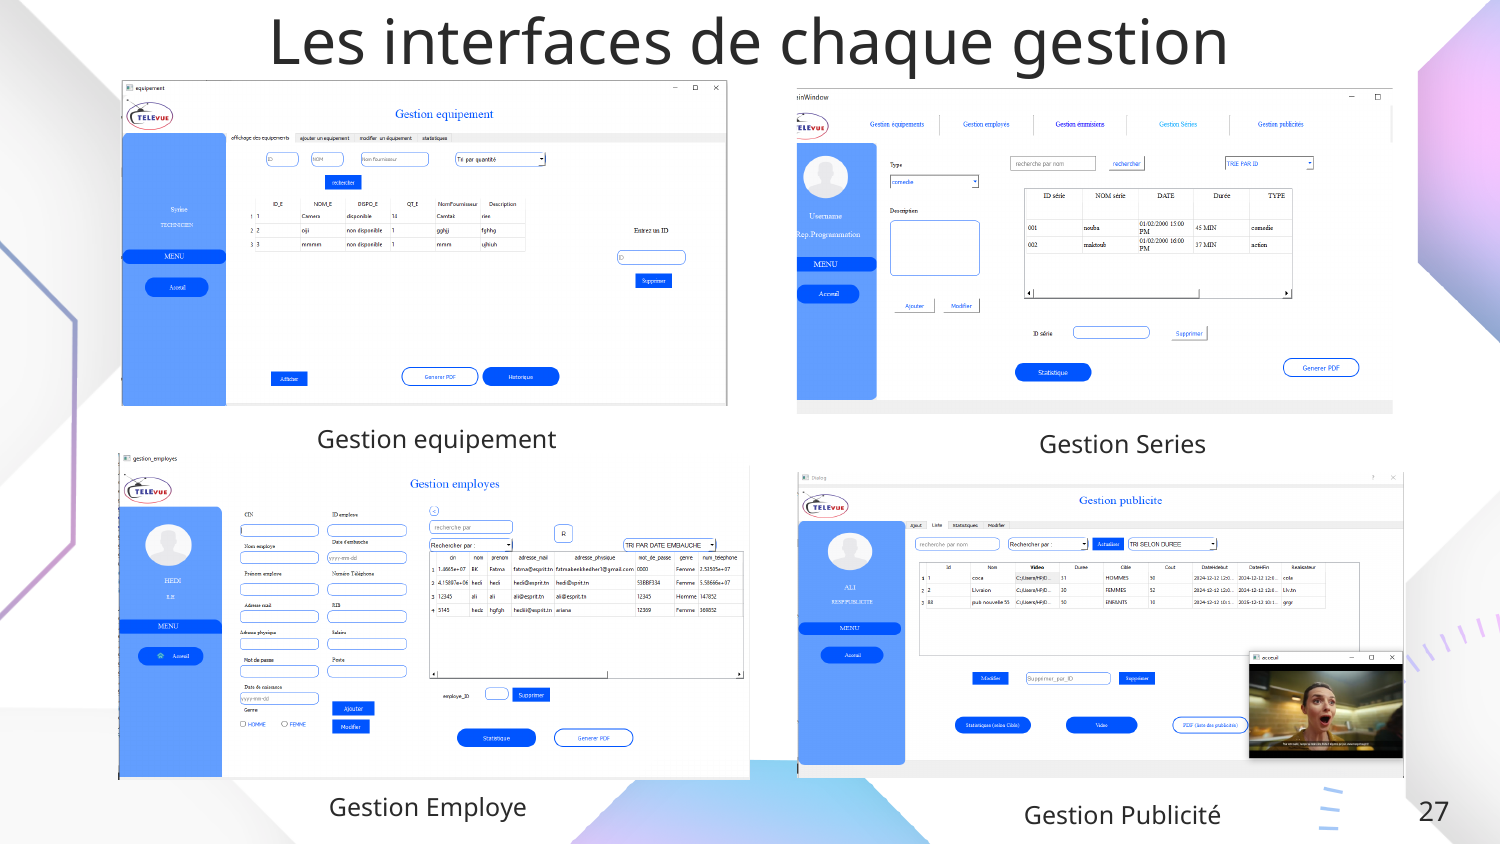

# Les interfaces de chaque gestion
 Gestion equipement
 Gestion Series
 Gestion Employe
 Gestion Publicité